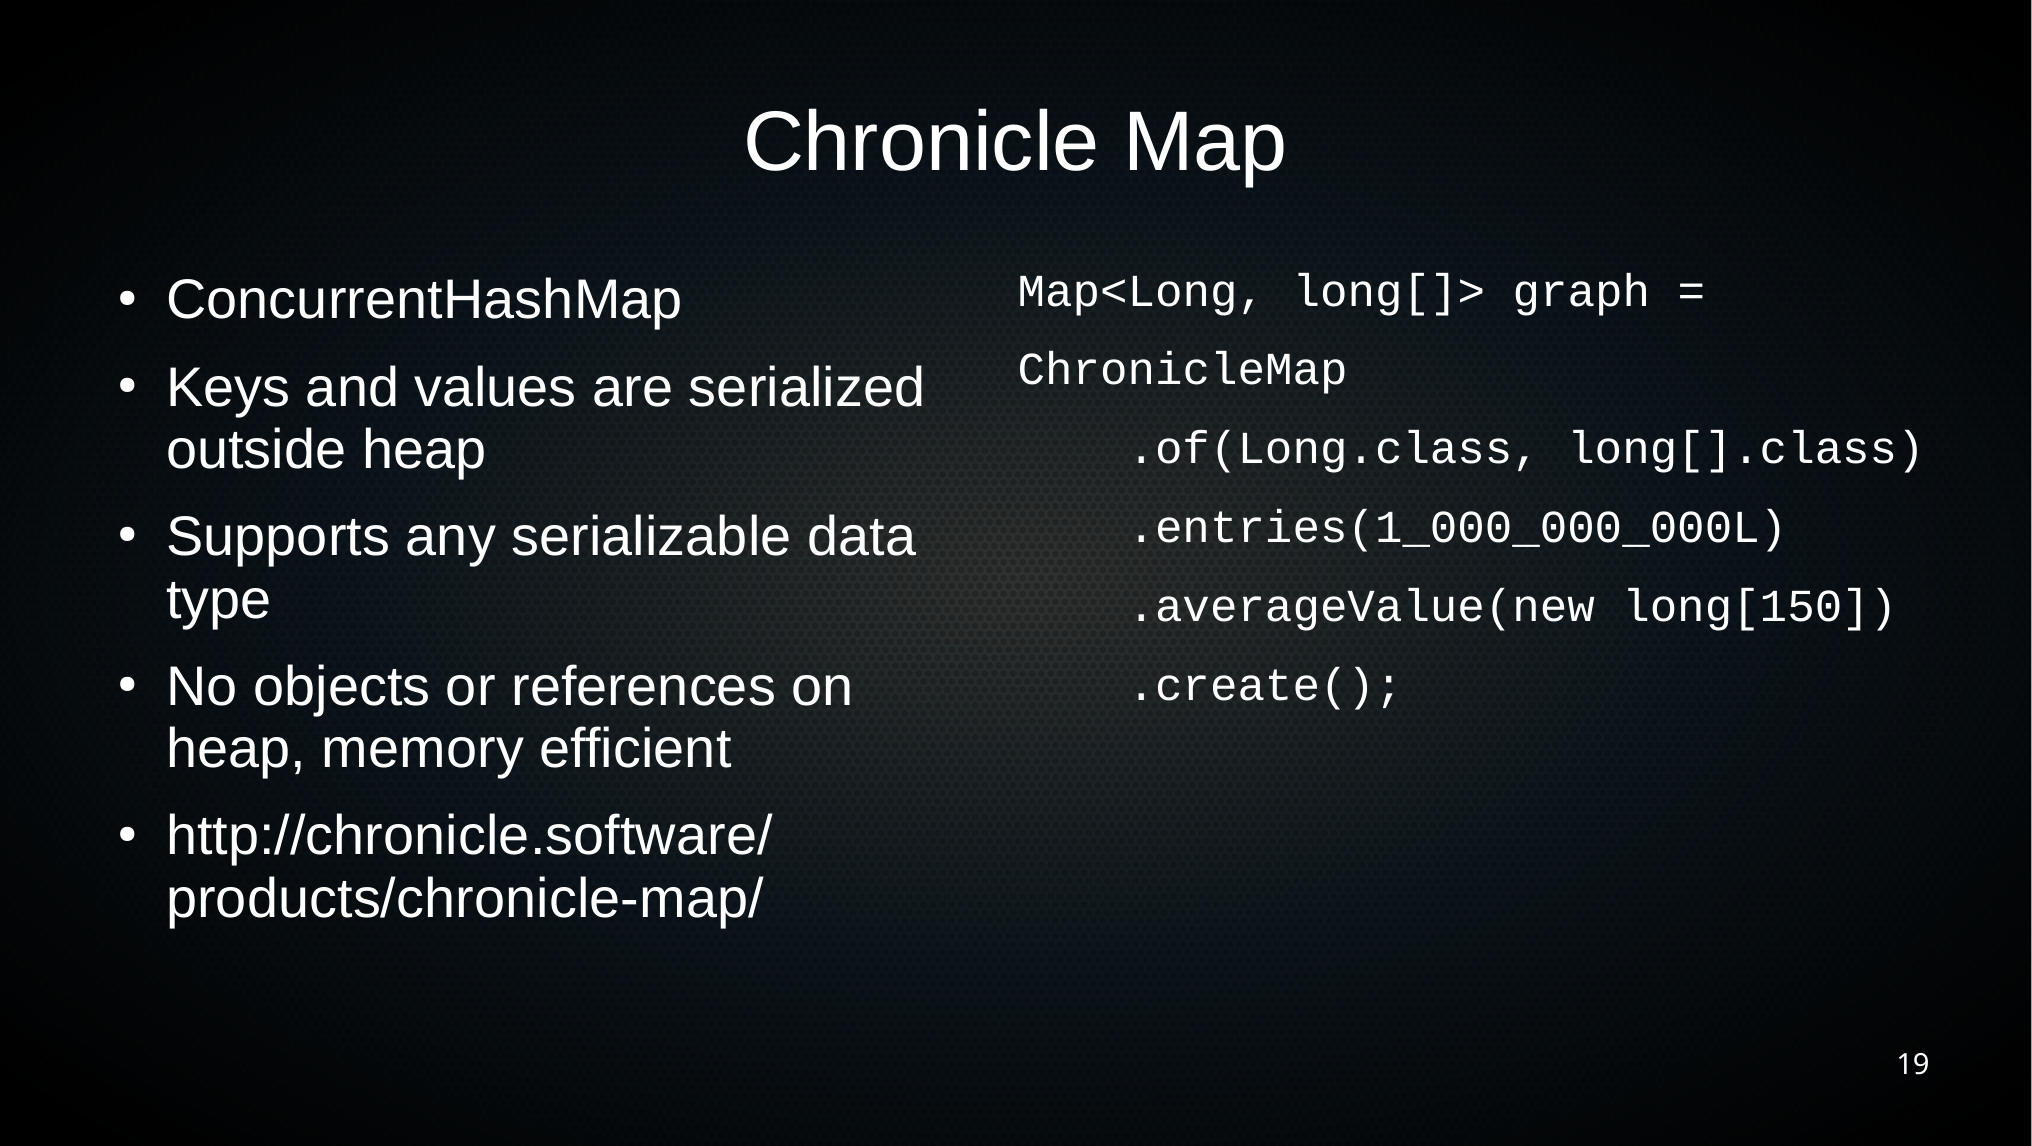

# Chronicle Map
ConcurrentHashMap
Keys and values are serialized outside heap
Supports any serializable data type
No objects or references on heap, memory efficient
http://chronicle.software/products/chronicle-map/
Map<Long, long[]> graph =
ChronicleMap
 .of(Long.class, long[].class)
 .entries(1_000_000_000L)
 .averageValue(new long[150])
 .create();
19